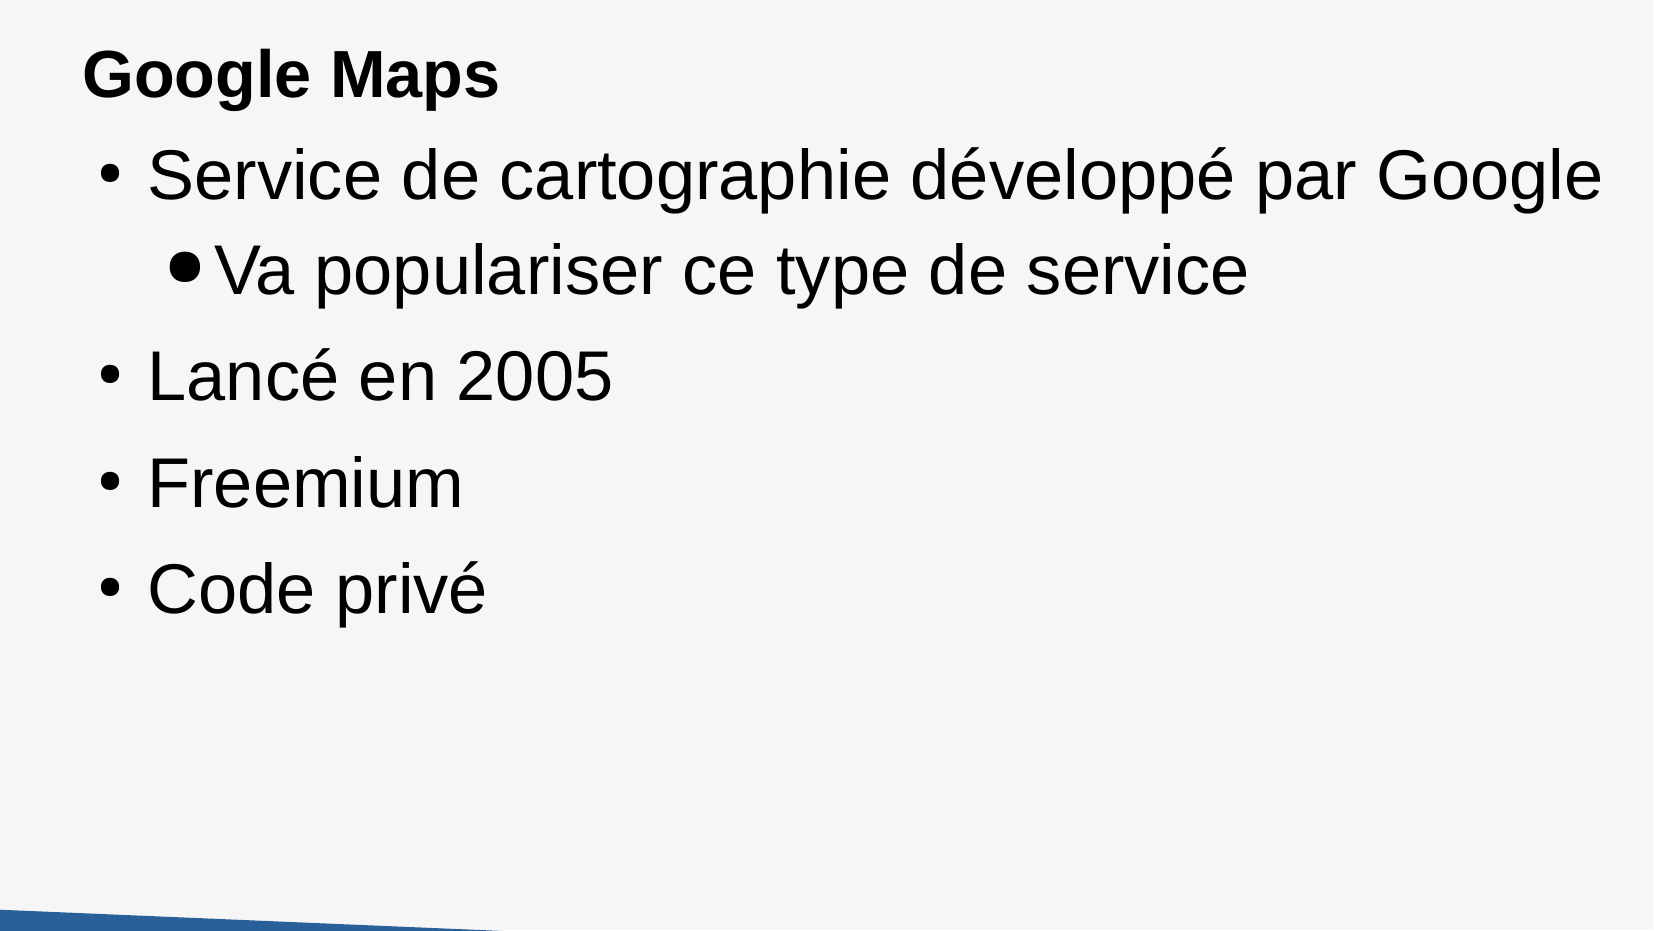

# Google Maps
Service de cartographie développé par Google
Va populariser ce type de service
Lancé en 2005
Freemium
Code privé